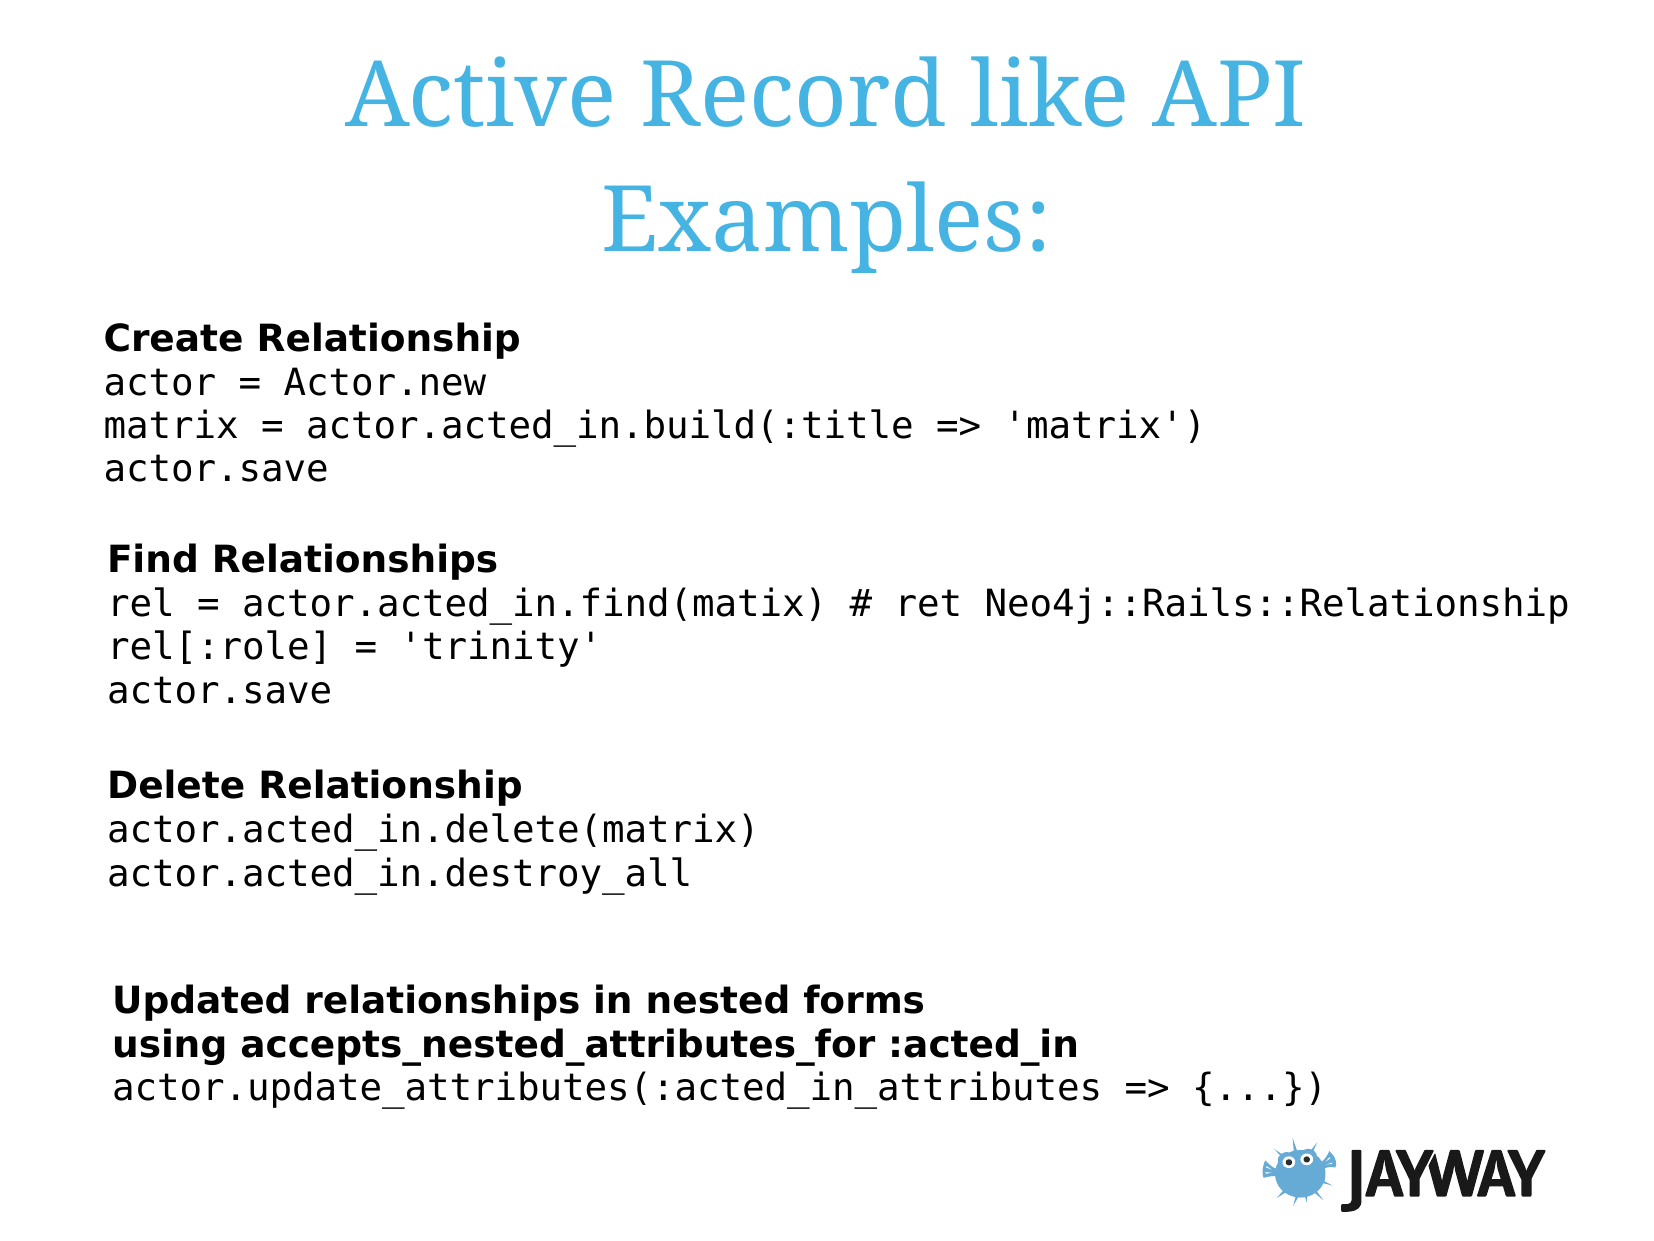

# Active Record like API Examples:
Create Relationship
actor = Actor.new
matrix = actor.acted_in.build(:title => 'matrix')
actor.save
Find Relationships
rel = actor.acted_in.find(matix) # ret Neo4j::Rails::Relationship
rel[:role] = 'trinity'
actor.save
Delete Relationship
actor.acted_in.delete(matrix)
actor.acted_in.destroy_all
Updated relationships in nested forms
using accepts_nested_attributes_for :acted_in
actor.update_attributes(:acted_in_attributes => {...})